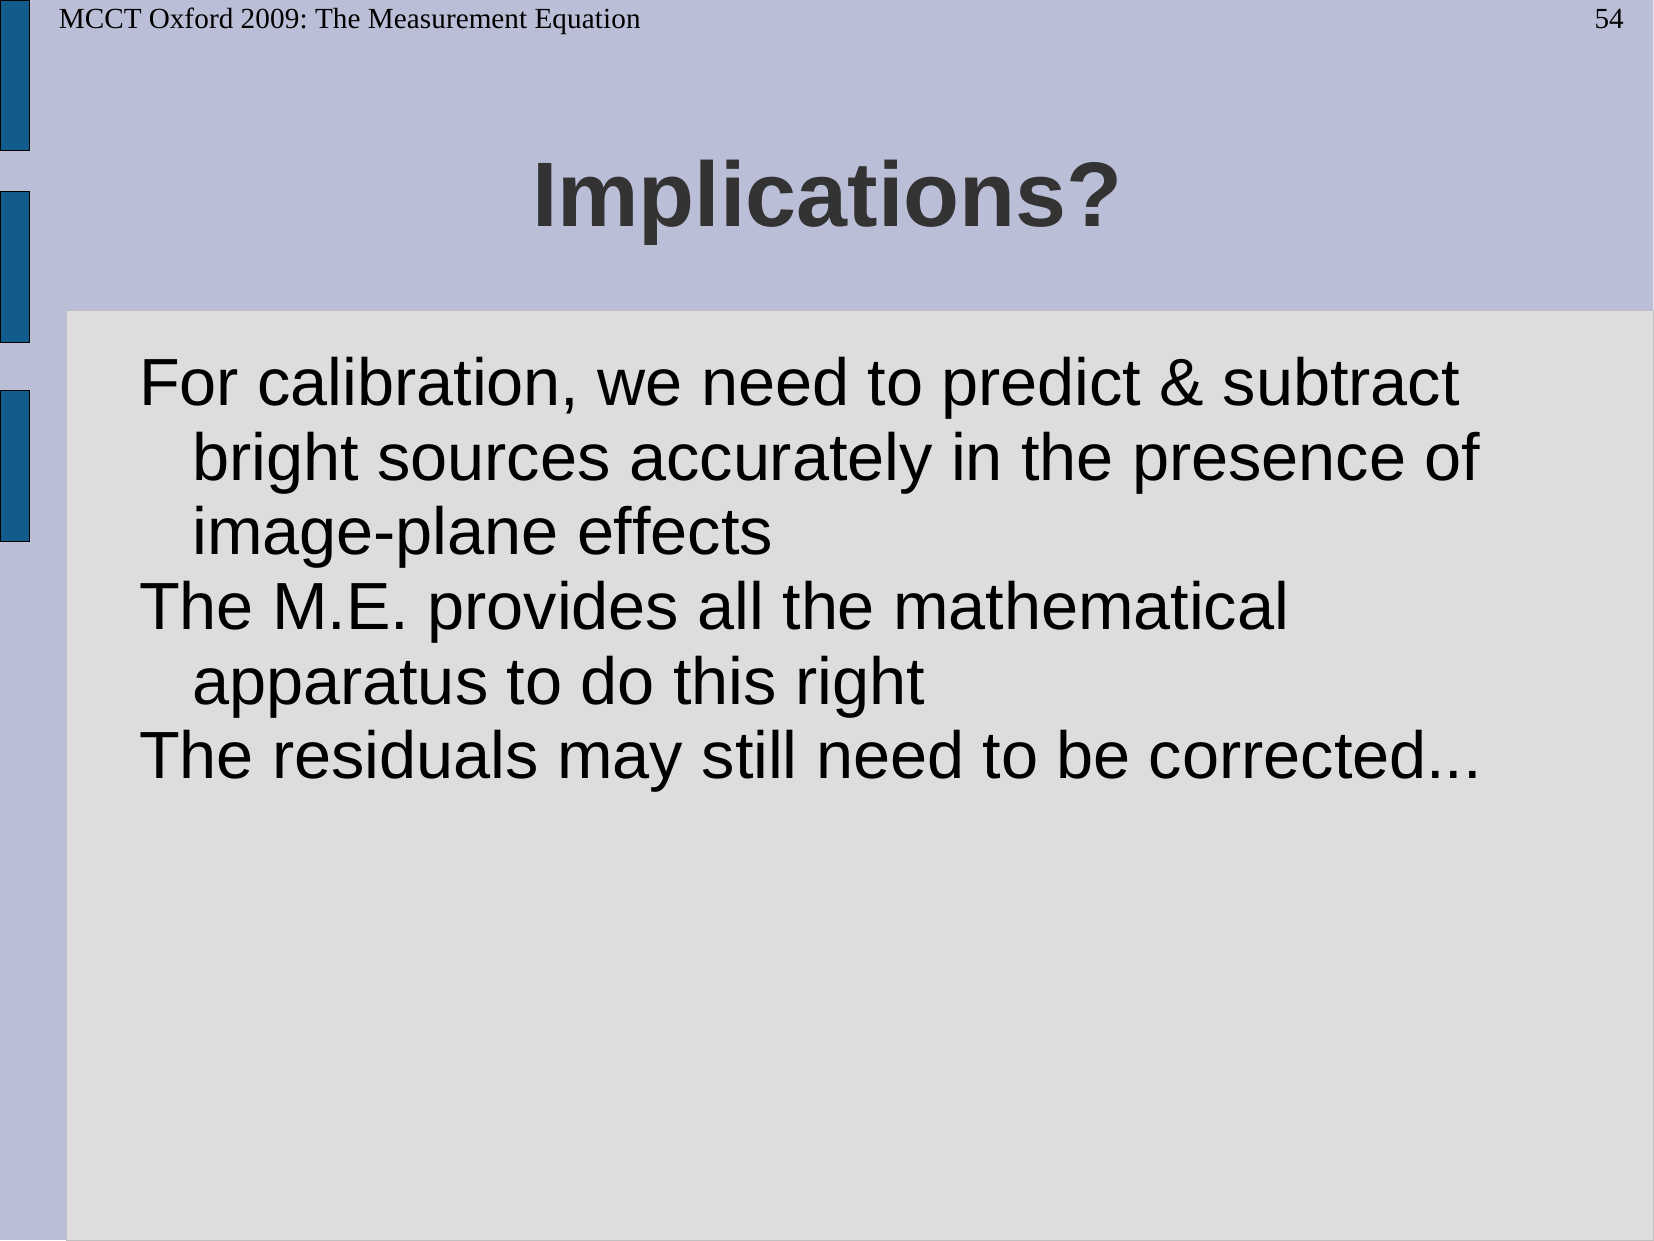

MCCT Oxford 2009: The Measurement Equation
54
# Implications?
For calibration, we need to predict & subtract bright sources accurately in the presence of image-plane effects
The M.E. provides all the mathematical apparatus to do this right
The residuals may still need to be corrected...